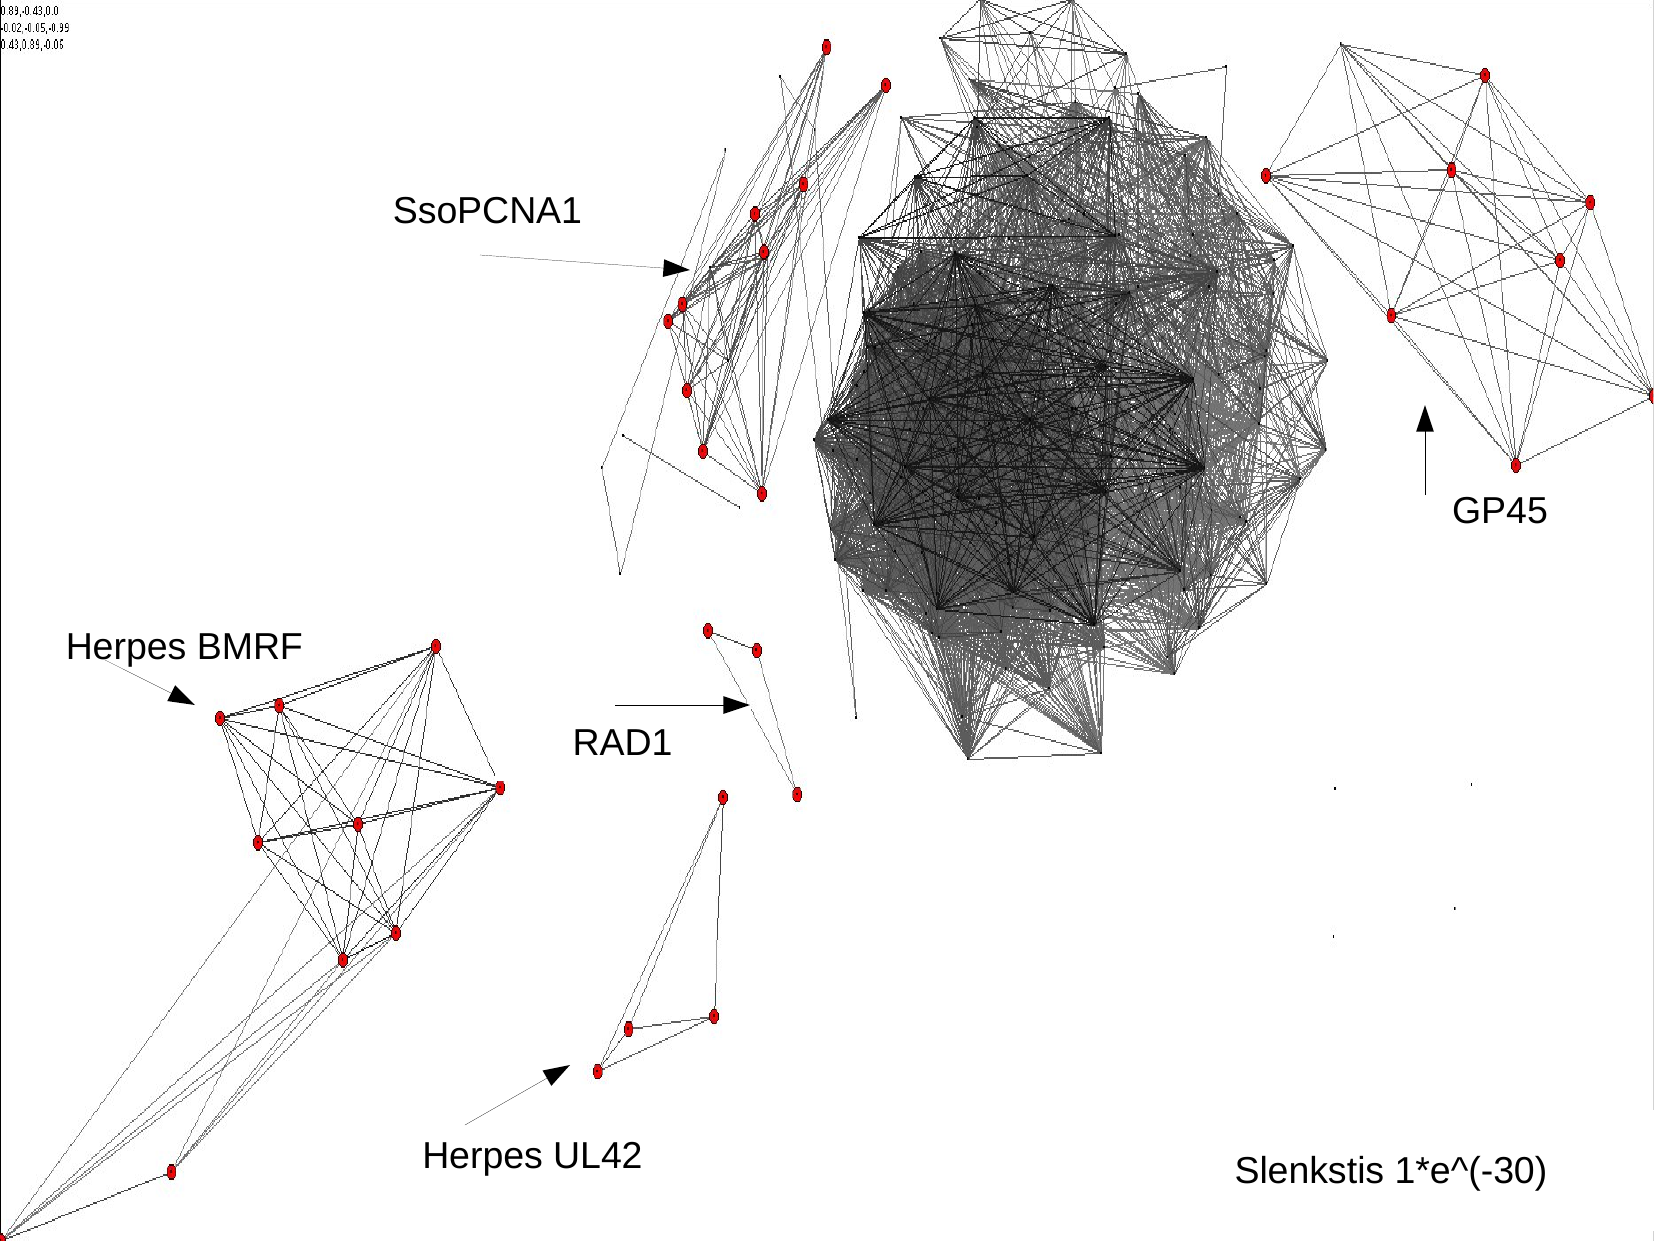

SsoPCNA1
GP45
Herpes BMRF
RAD1
Herpes UL42
Slenkstis 1*e^(-30)